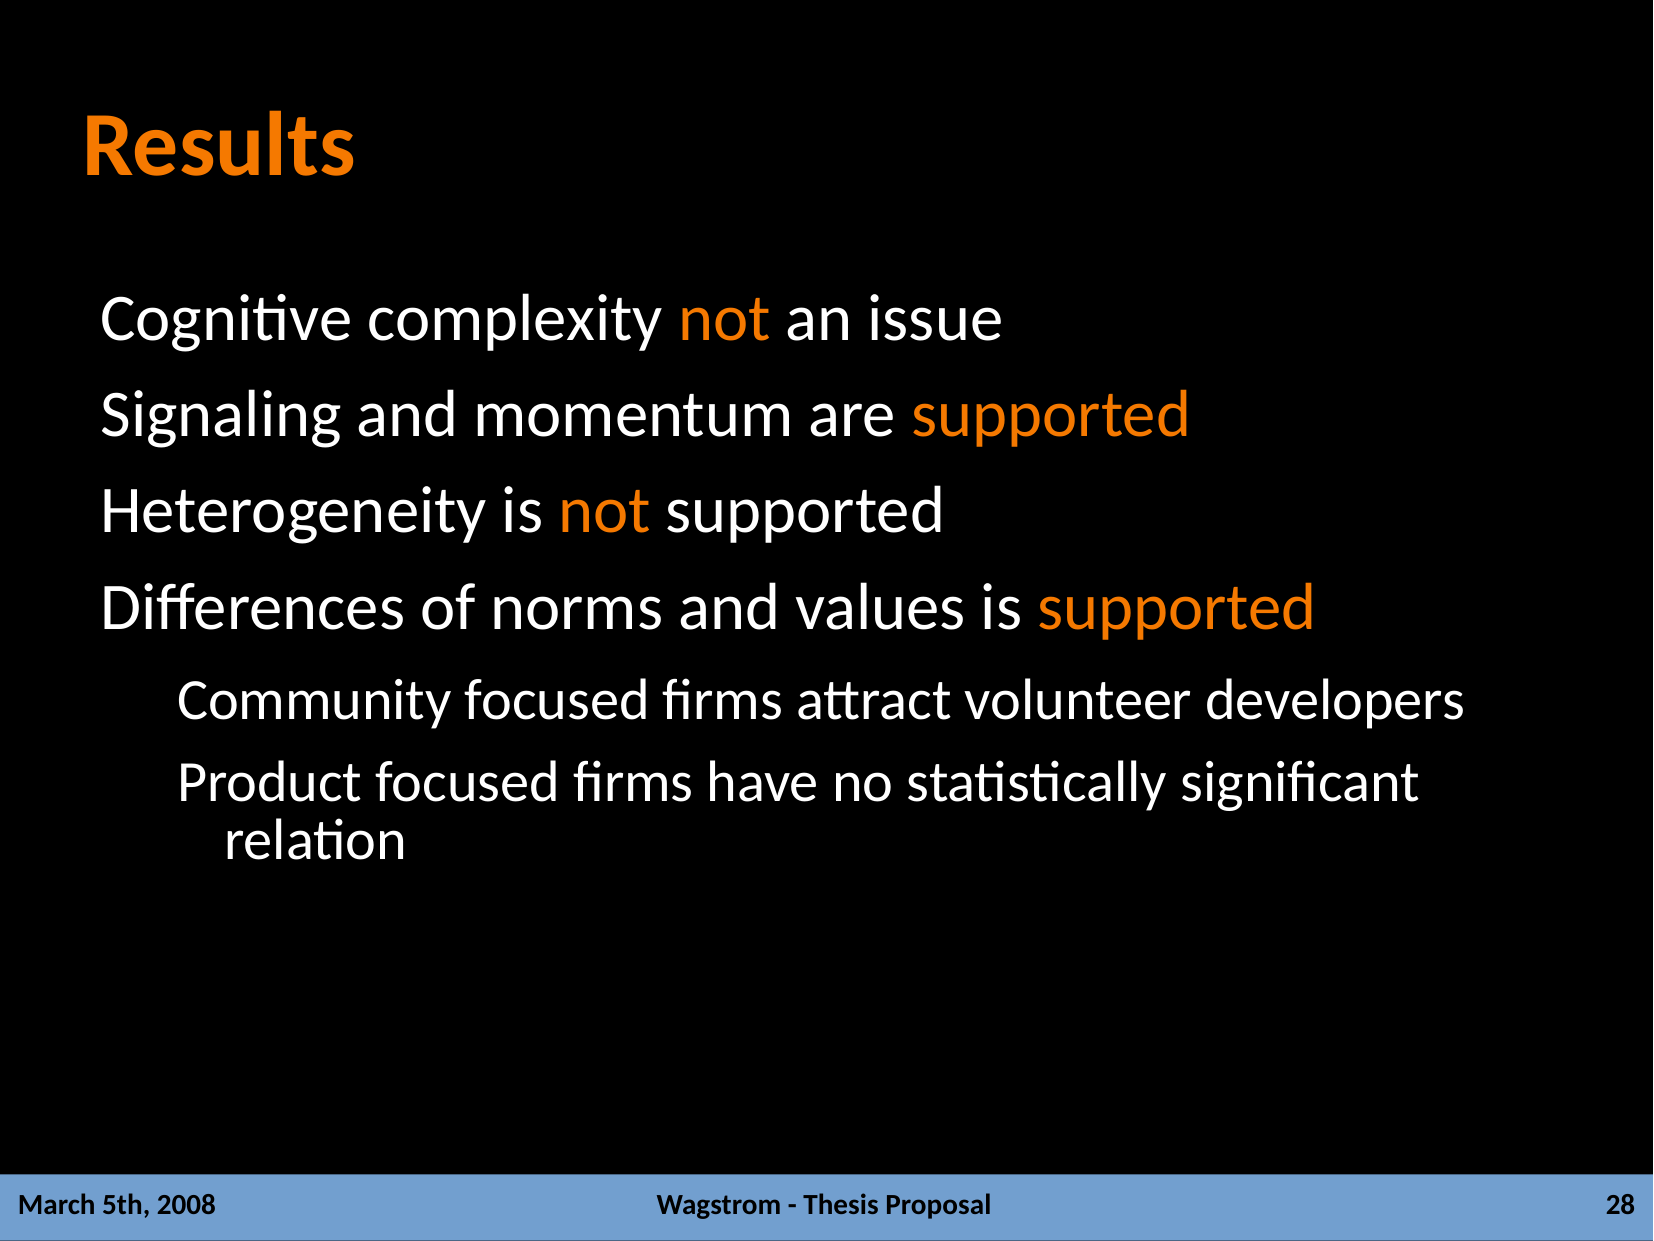

# Results
Cognitive complexity not an issue
Signaling and momentum are supported
Heterogeneity is not supported
Differences of norms and values is supported
Community focused firms attract volunteer developers
Product focused firms have no statistically significant relation
March 5th, 2008
Wagstrom - Thesis Proposal
28